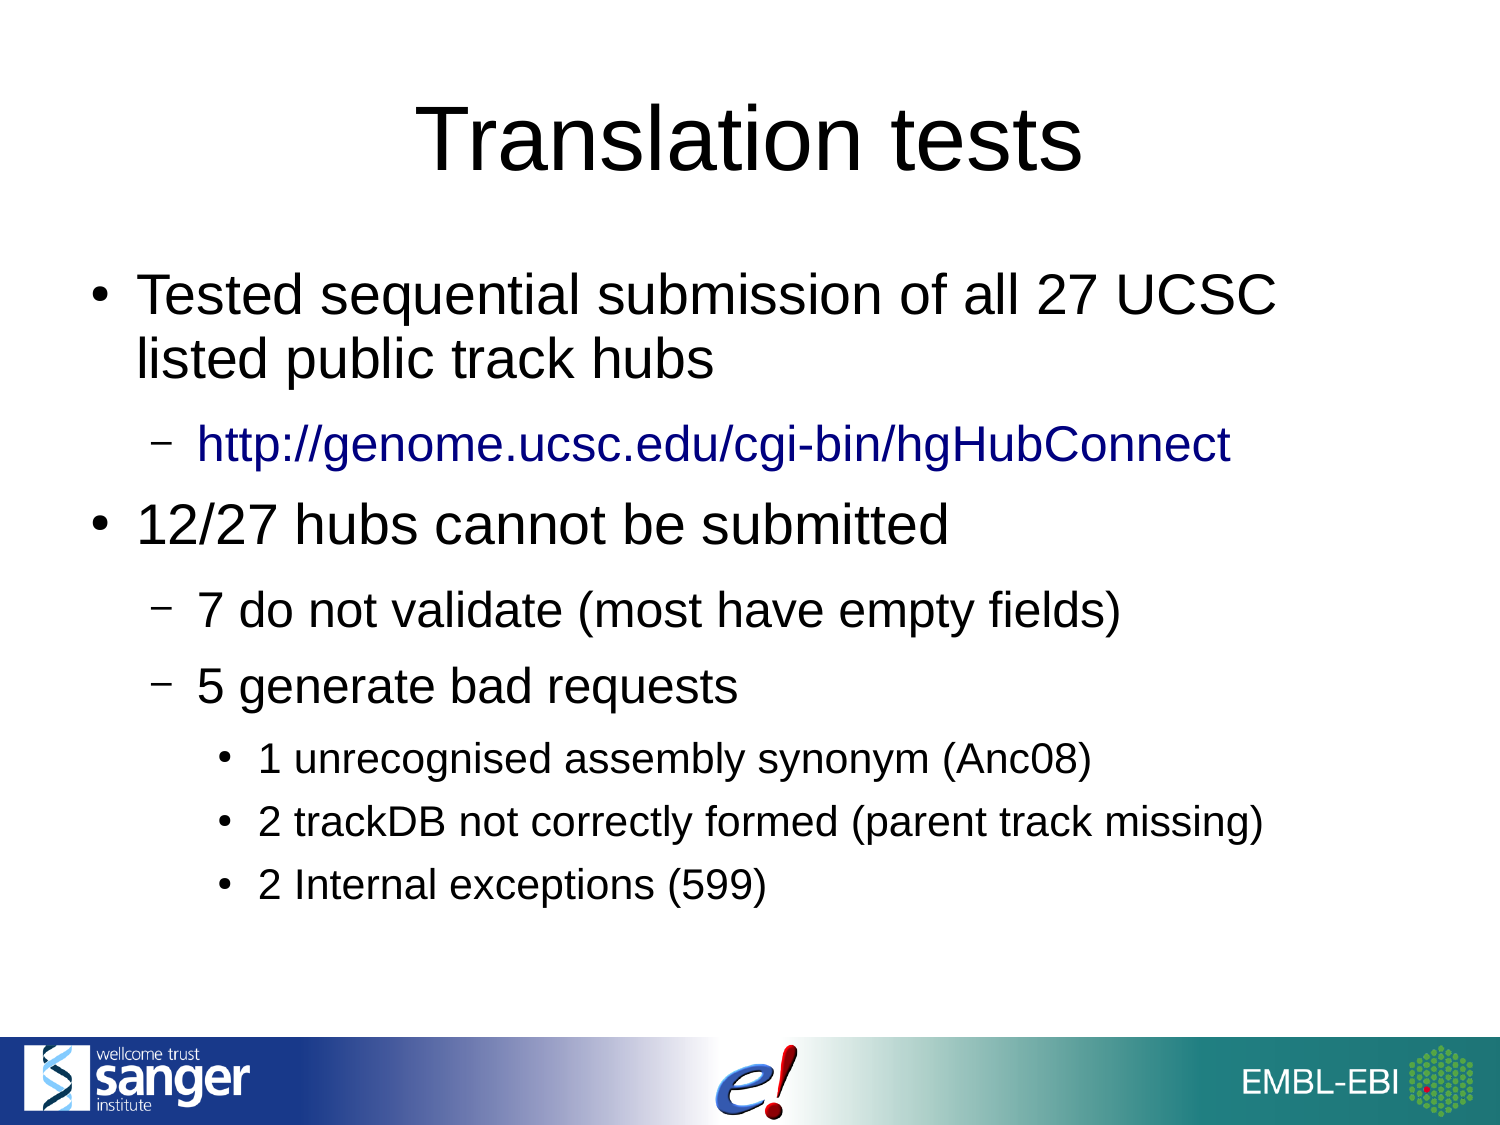

# Translation tests
Tested sequential submission of all 27 UCSC listed public track hubs
http://genome.ucsc.edu/cgi-bin/hgHubConnect
12/27 hubs cannot be submitted
7 do not validate (most have empty fields)
5 generate bad requests
1 unrecognised assembly synonym (Anc08)
2 trackDB not correctly formed (parent track missing)
2 Internal exceptions (599)